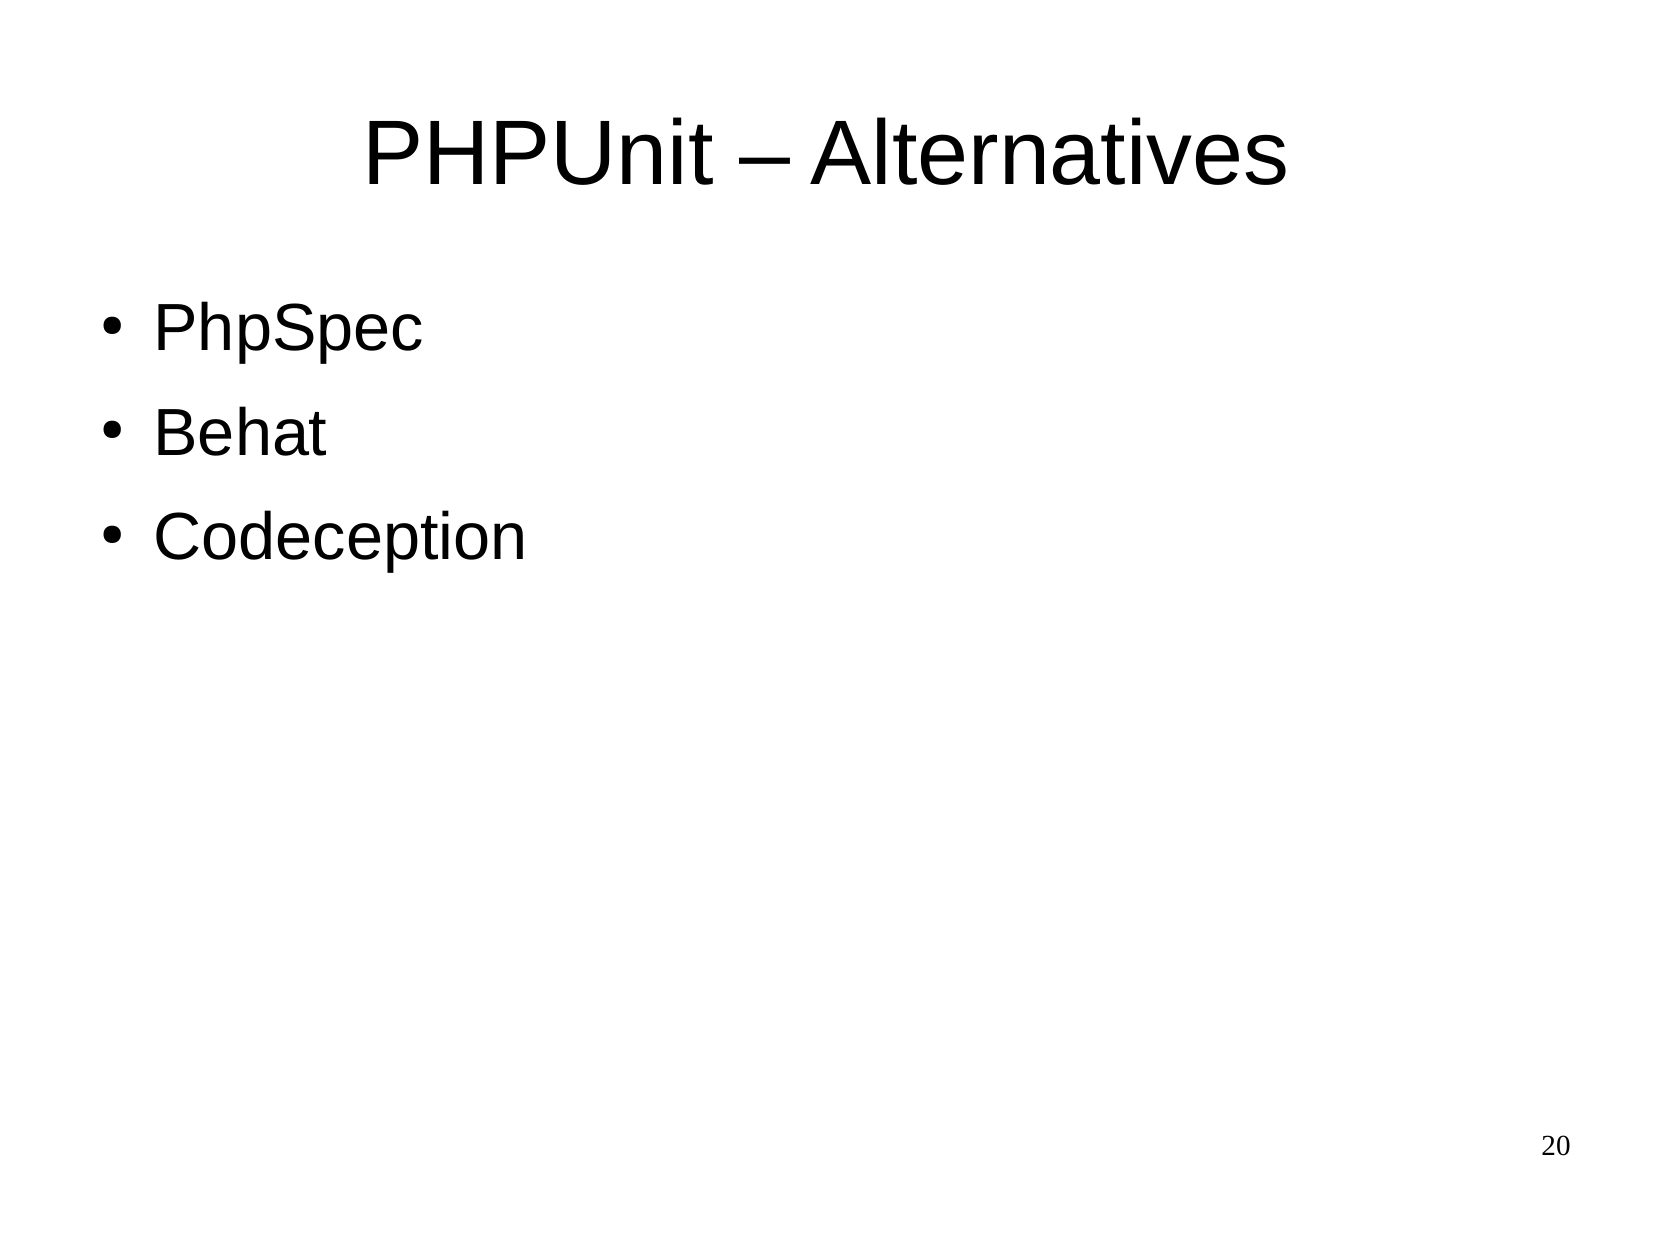

# PHPUnit – Alternatives
PhpSpec
Behat
Codeception
20